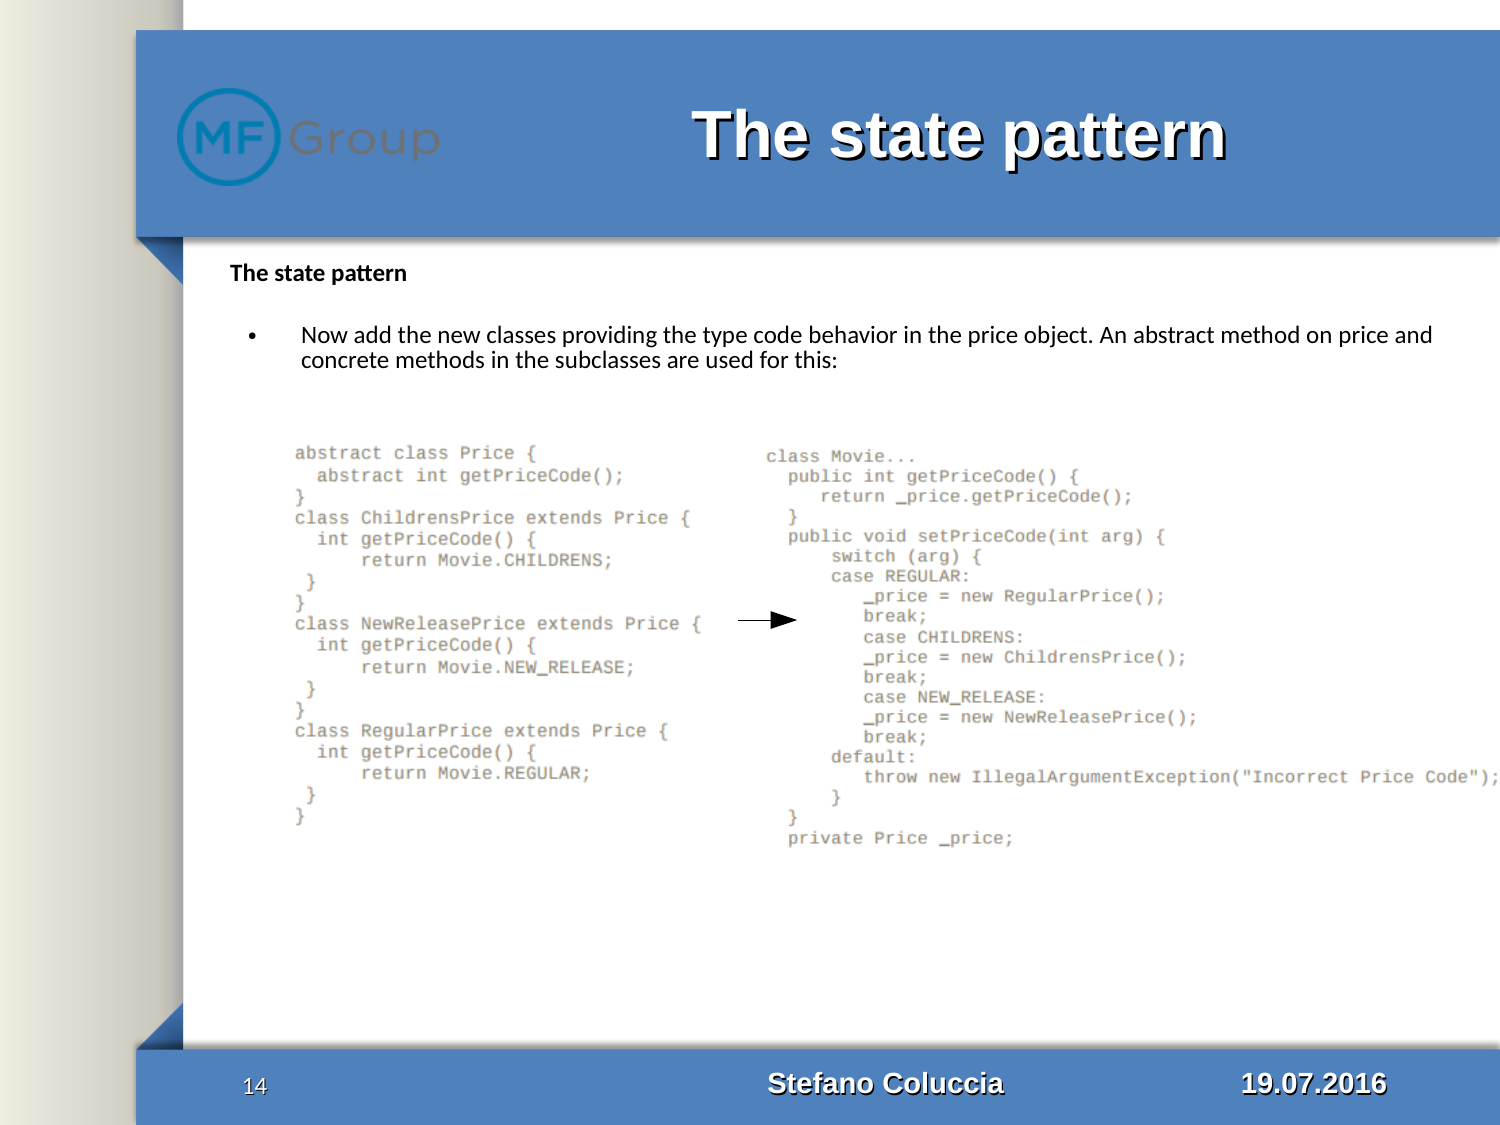

# The state pattern
The state pattern
Now add the new classes providing the type code behavior in the price object. An abstract method on price and concrete methods in the subclasses are used for this:
14
Stefano Coluccia
19.07.2016